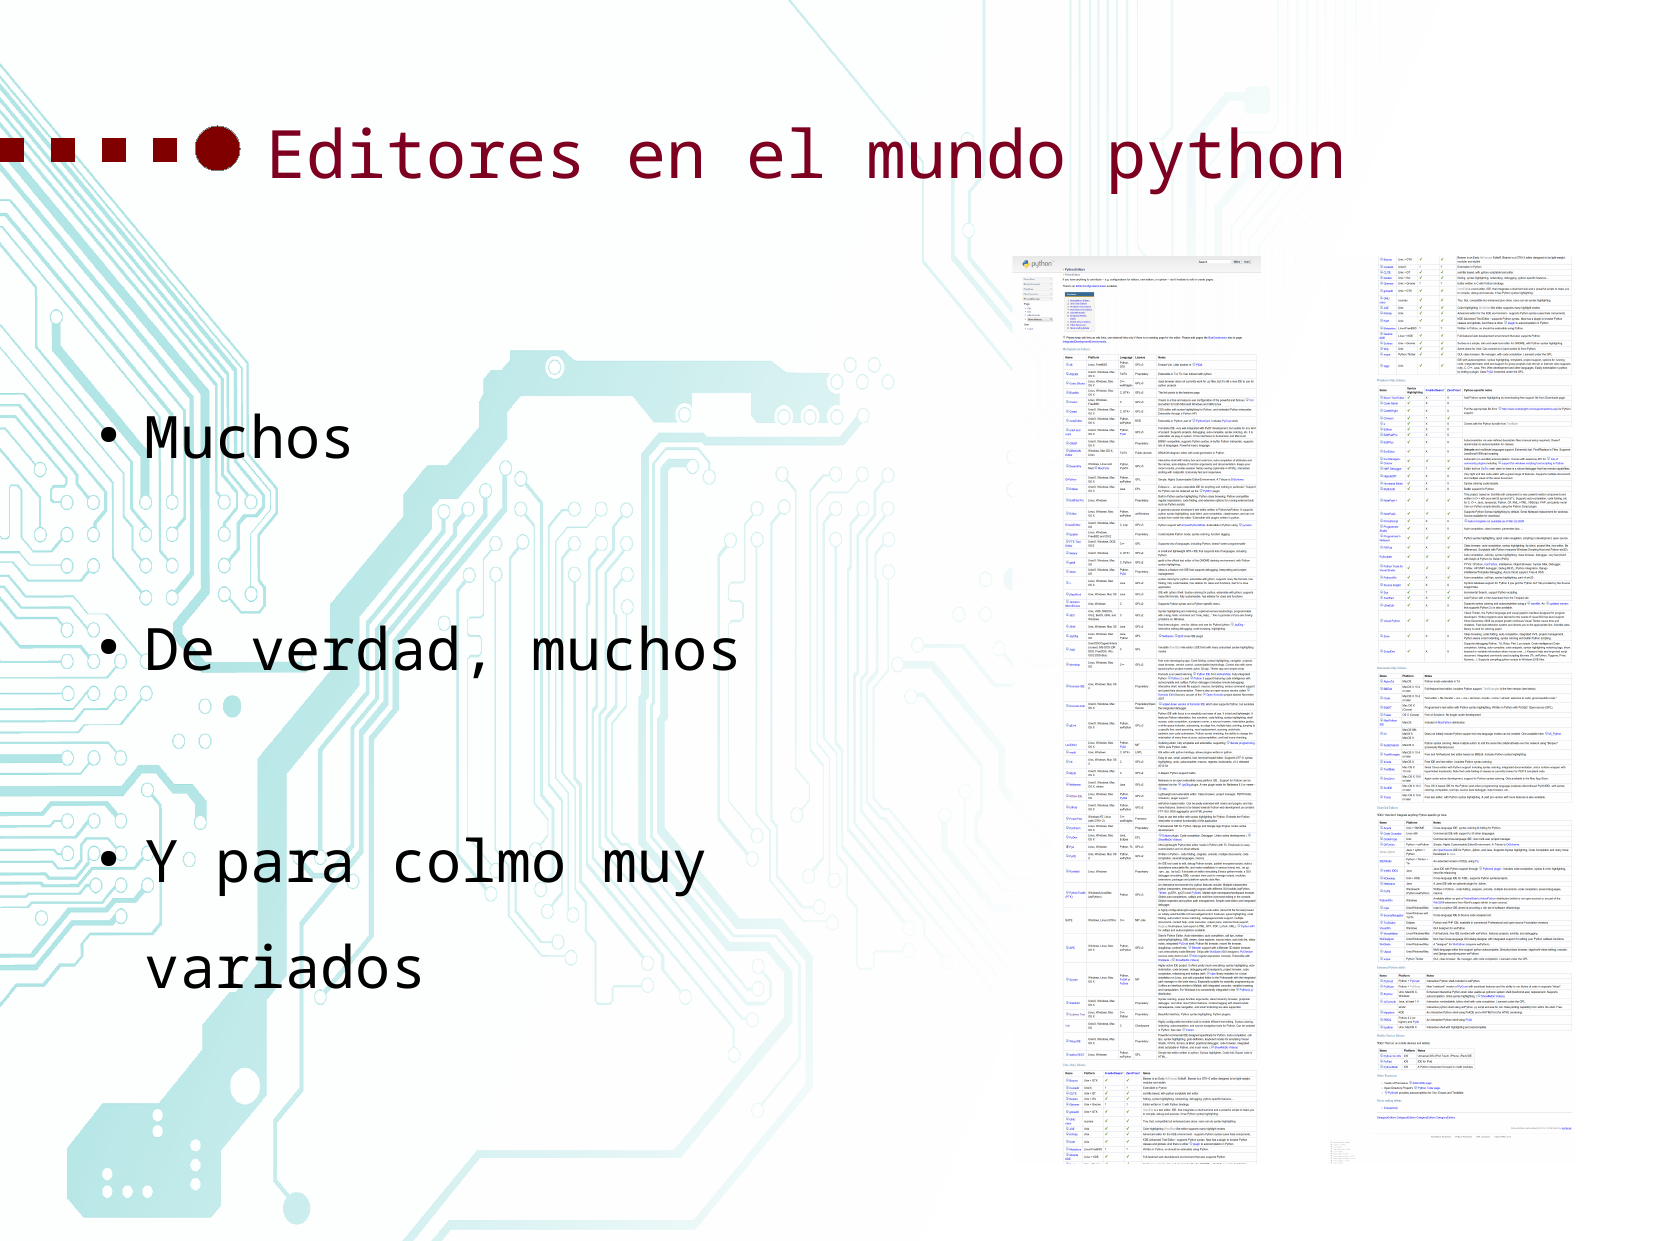

# Editores en el mundo python
Muchos
De verdad, muchos
Y para colmo muy
variados